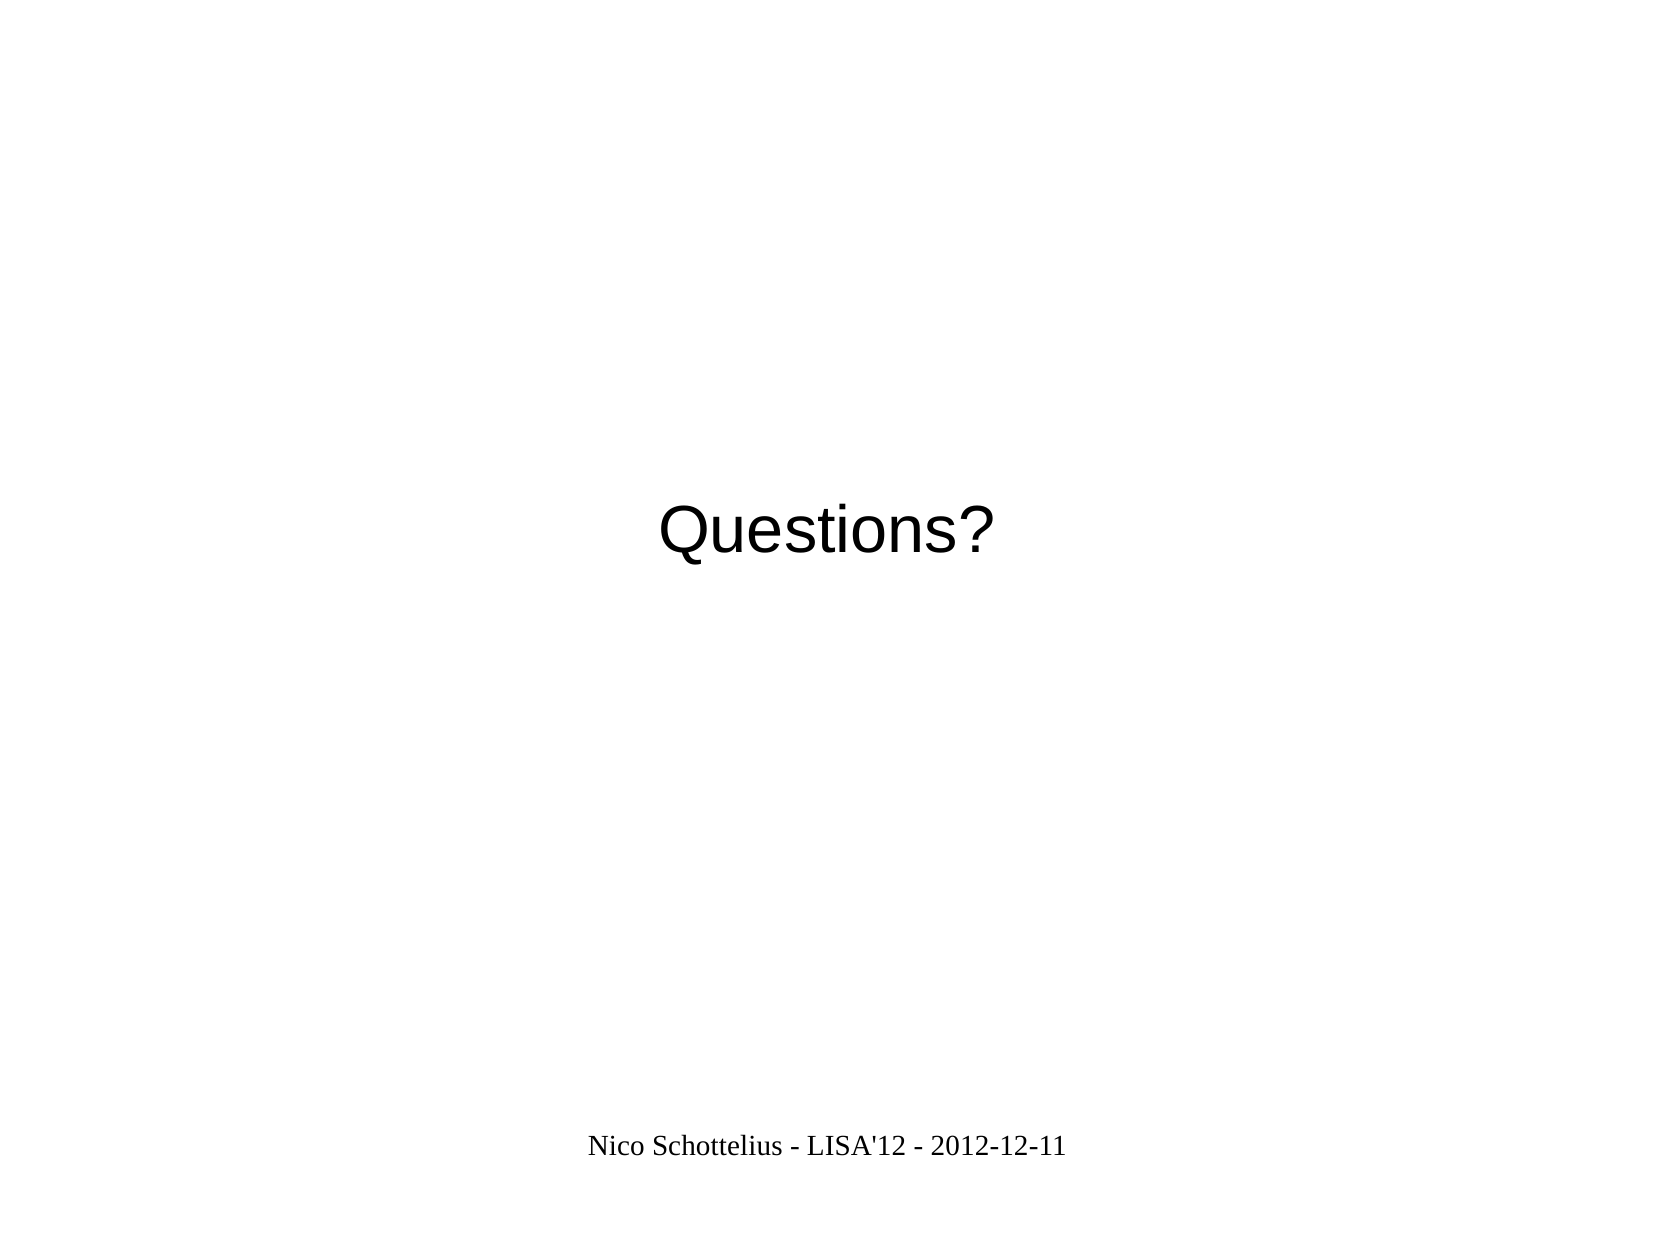

# Questions?
Nico Schottelius - LISA'12 - 2012-12-11